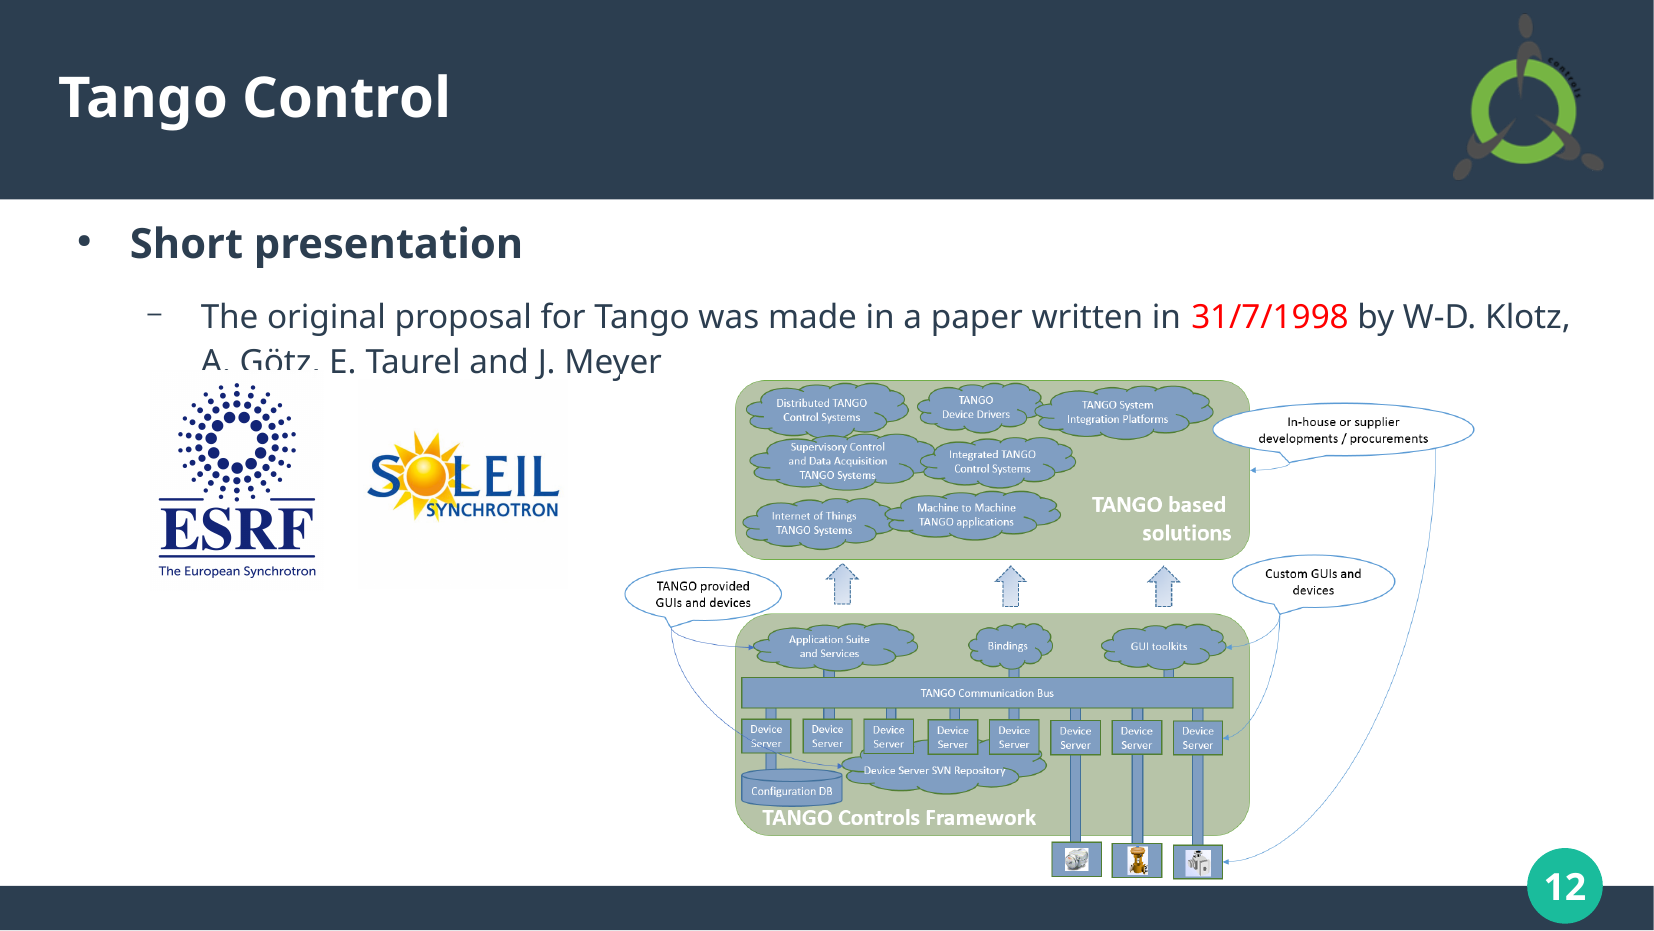

# Tango Control
Short presentation
The original proposal for Tango was made in a paper written in 31/7/1998 by W-D. Klotz, A. Götz, E. Taurel and J. Meyer